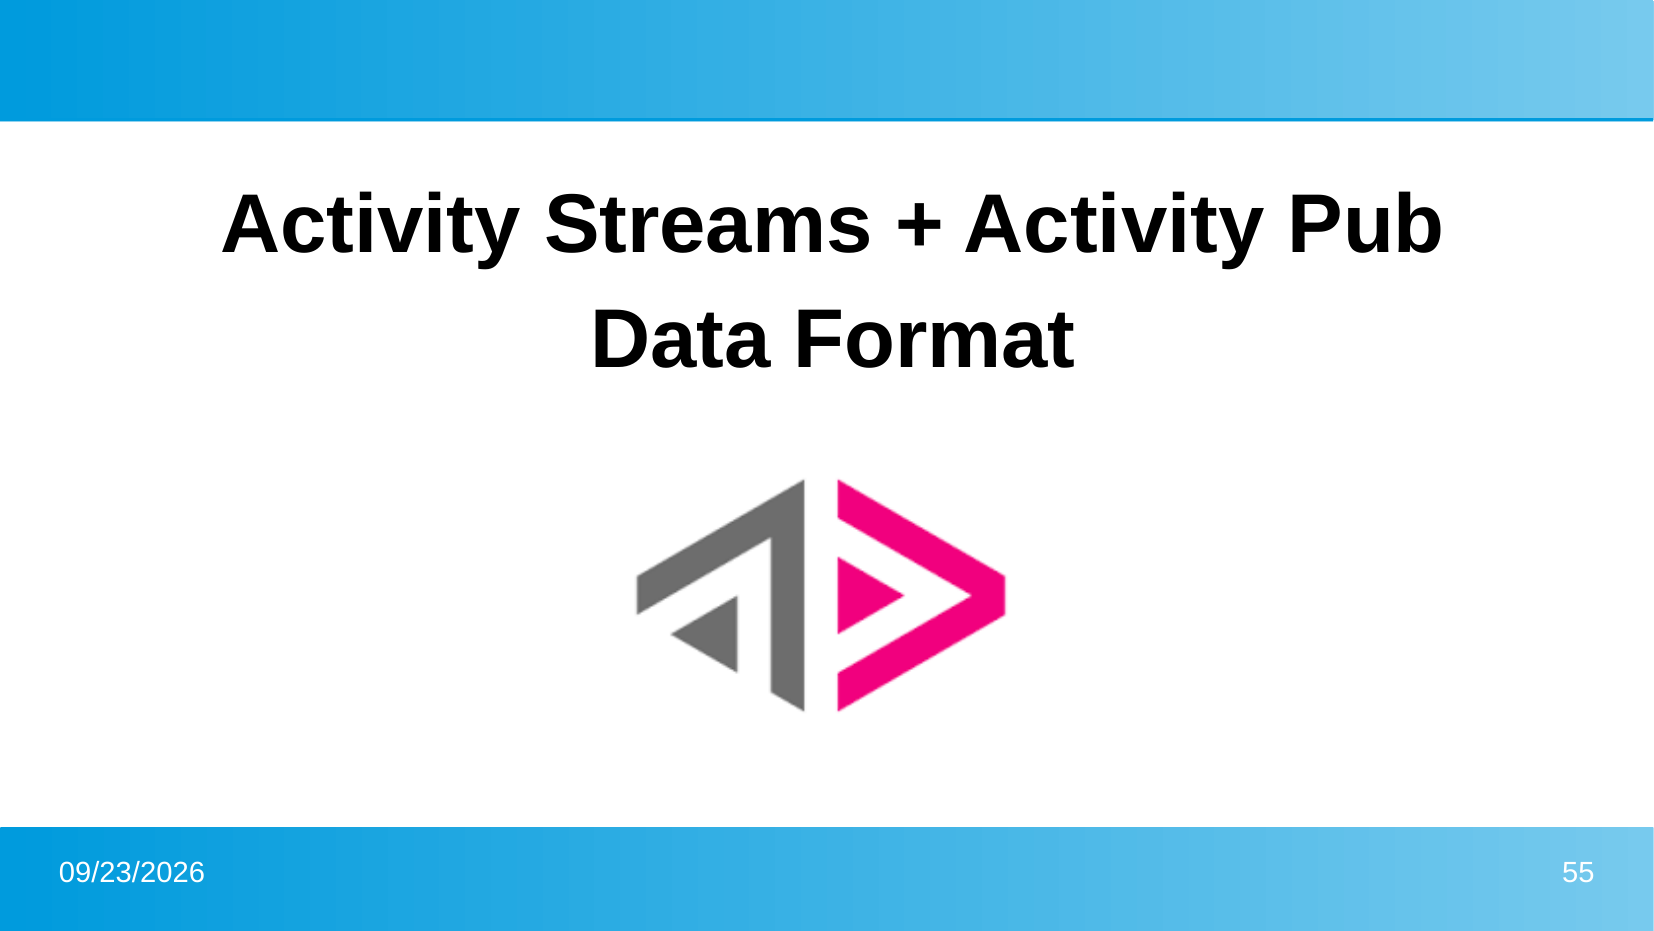

#
Activity Streams + Activity Pub
Data Format
55